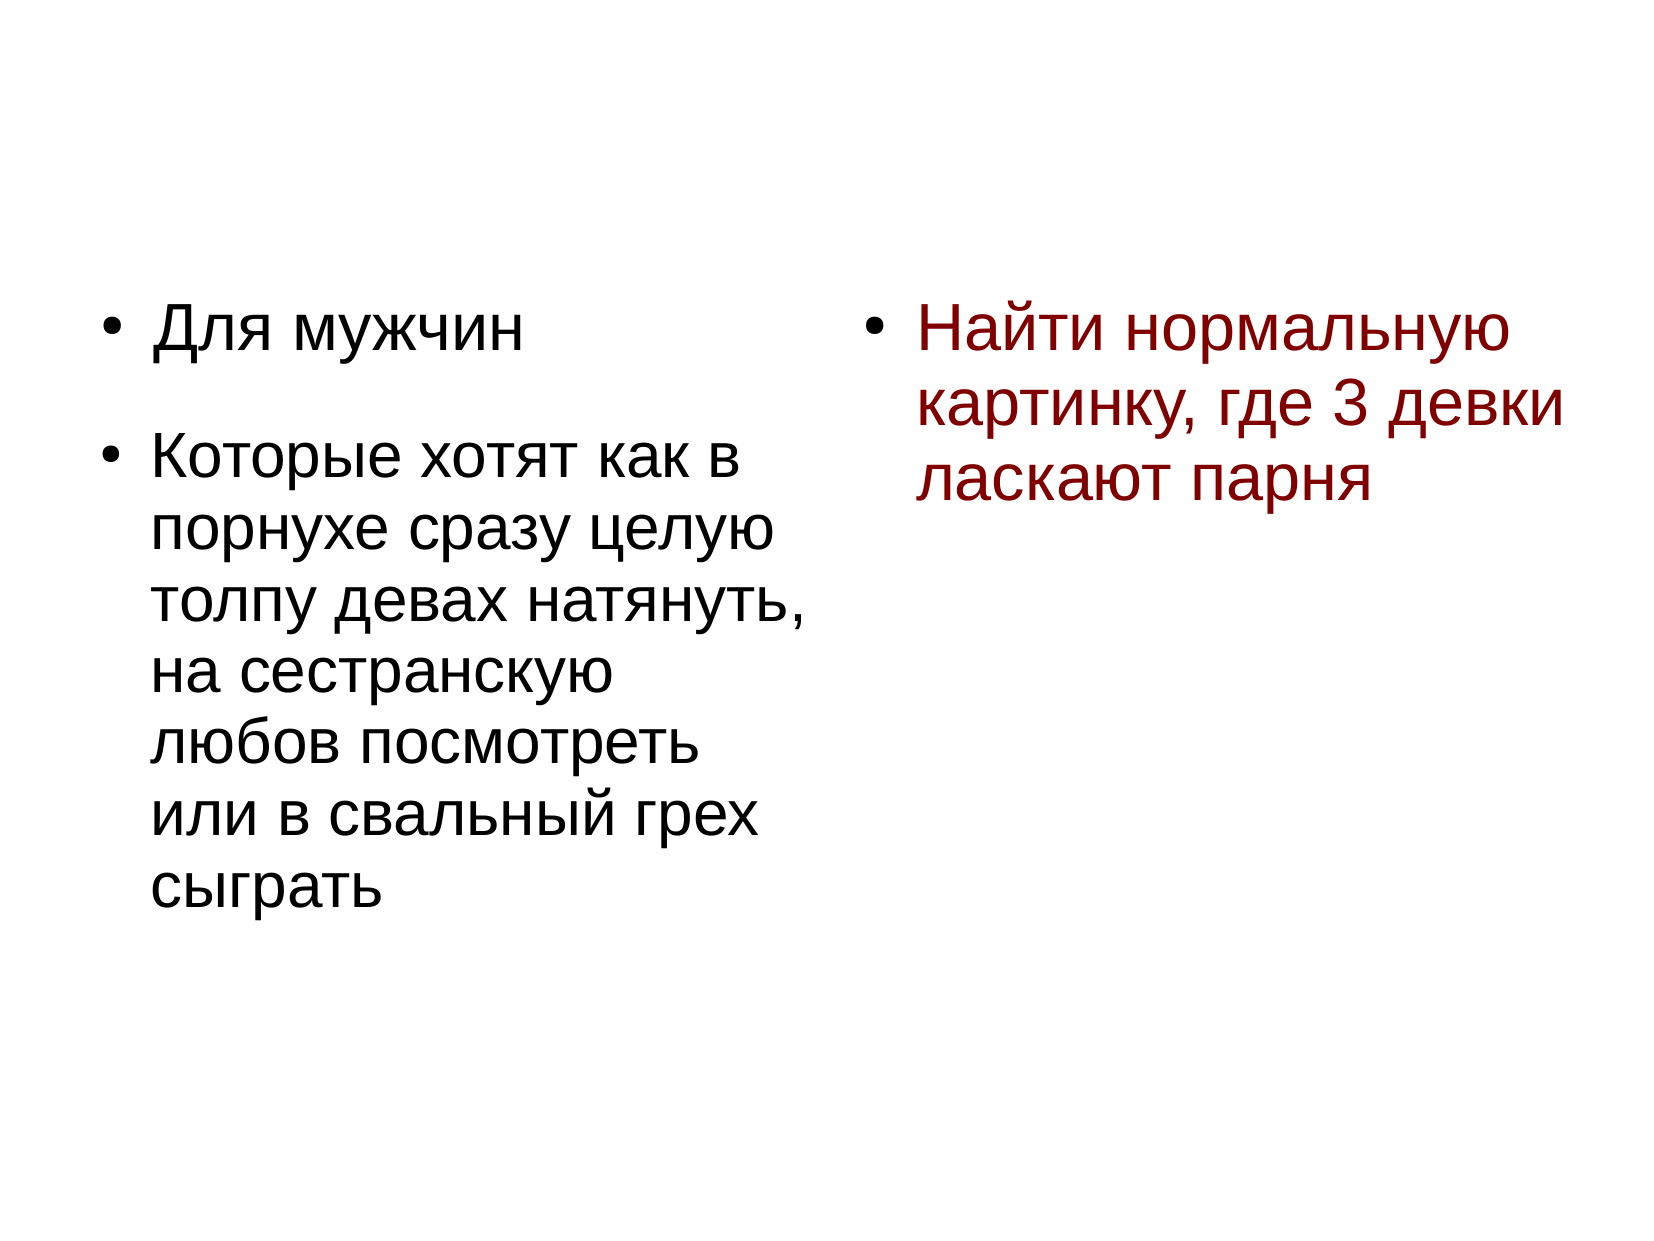

# Для мужчин
Найти нормальную картинку, где 3 девки ласкают парня
Которые хотят как в порнухе сразу целую толпу девах натянуть, на сестранскую любов посмотреть или в свальный грех сыграть